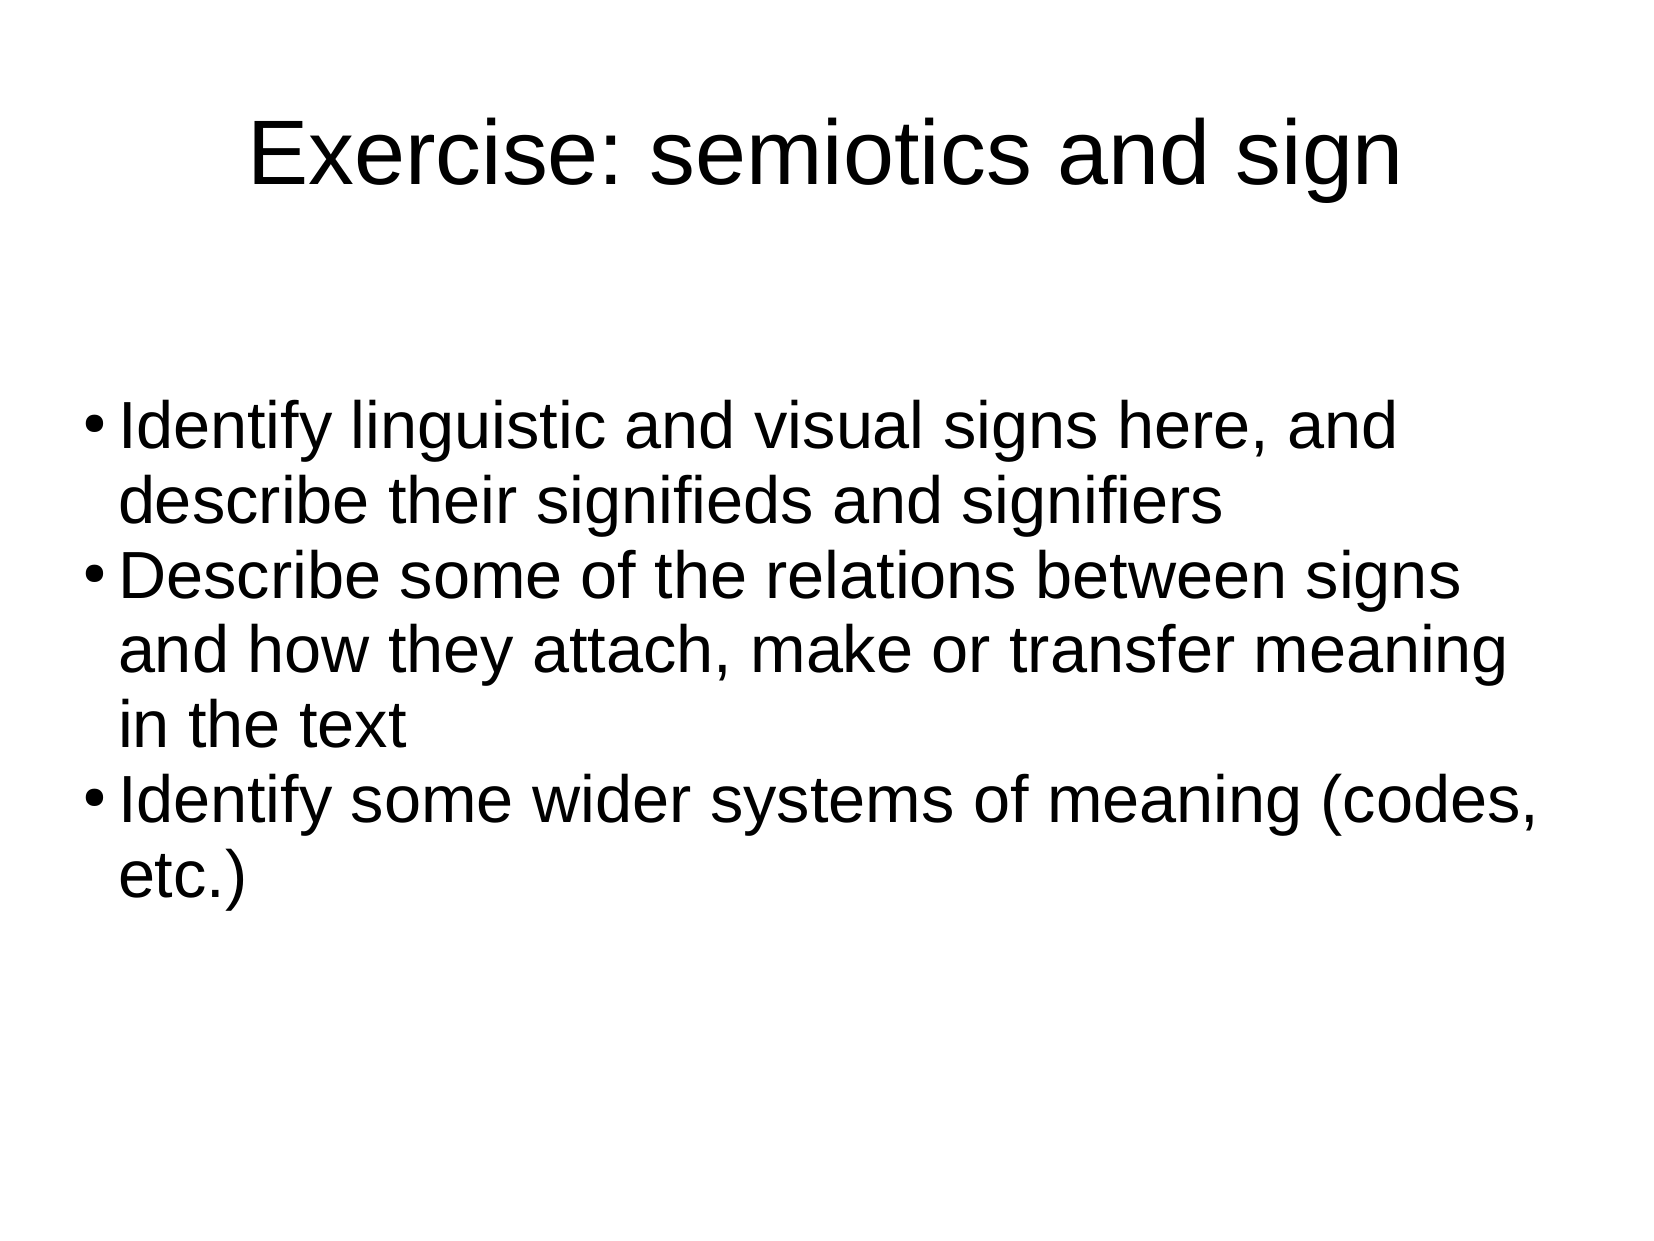

# Exercise: semiotics and sign
Identify linguistic and visual signs here, and describe their signifieds and signifiers
Describe some of the relations between signs and how they attach, make or transfer meaning in the text
Identify some wider systems of meaning (codes, etc.)